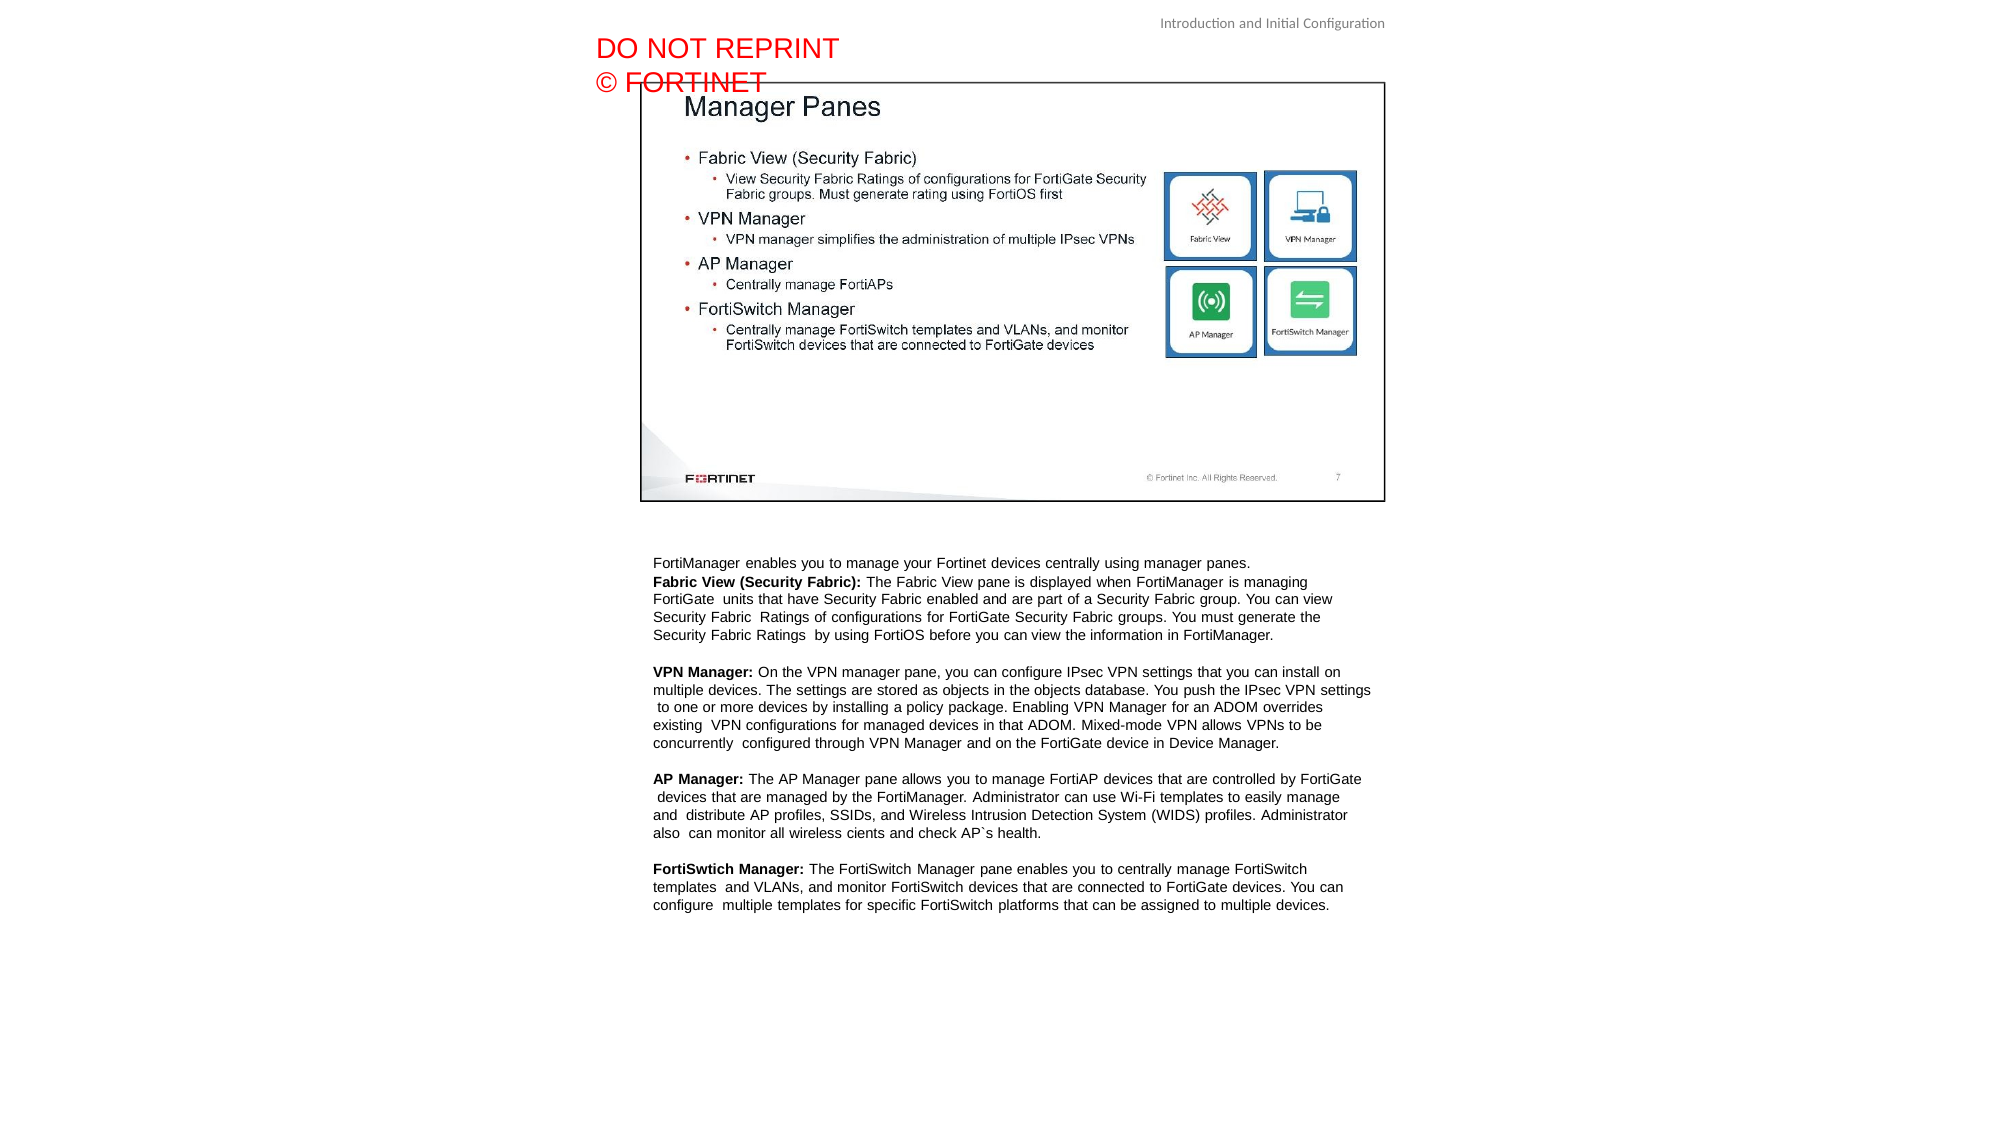

Introduction and Initial Configuration
DO NOT REPRINT
© FORTINET
FortiManager enables you to manage your Fortinet devices centrally using manager panes.
Fabric View (Security Fabric): The Fabric View pane is displayed when FortiManager is managing FortiGate units that have Security Fabric enabled and are part of a Security Fabric group. You can view Security Fabric Ratings of configurations for FortiGate Security Fabric groups. You must generate the Security Fabric Ratings by using FortiOS before you can view the information in FortiManager.
VPN Manager: On the VPN manager pane, you can configure IPsec VPN settings that you can install on multiple devices. The settings are stored as objects in the objects database. You push the IPsec VPN settings to one or more devices by installing a policy package. Enabling VPN Manager for an ADOM overrides existing VPN configurations for managed devices in that ADOM. Mixed-mode VPN allows VPNs to be concurrently configured through VPN Manager and on the FortiGate device in Device Manager.
AP Manager: The AP Manager pane allows you to manage FortiAP devices that are controlled by FortiGate devices that are managed by the FortiManager. Administrator can use Wi-Fi templates to easily manage and distribute AP profiles, SSIDs, and Wireless Intrusion Detection System (WIDS) profiles. Administrator also can monitor all wireless cients and check AP`s health.
FortiSwtich Manager: The FortiSwitch Manager pane enables you to centrally manage FortiSwitch templates and VLANs, and monitor FortiSwitch devices that are connected to FortiGate devices. You can configure multiple templates for specific FortiSwitch platforms that can be assigned to multiple devices.
FortiManager 6.2 Study Guide
1